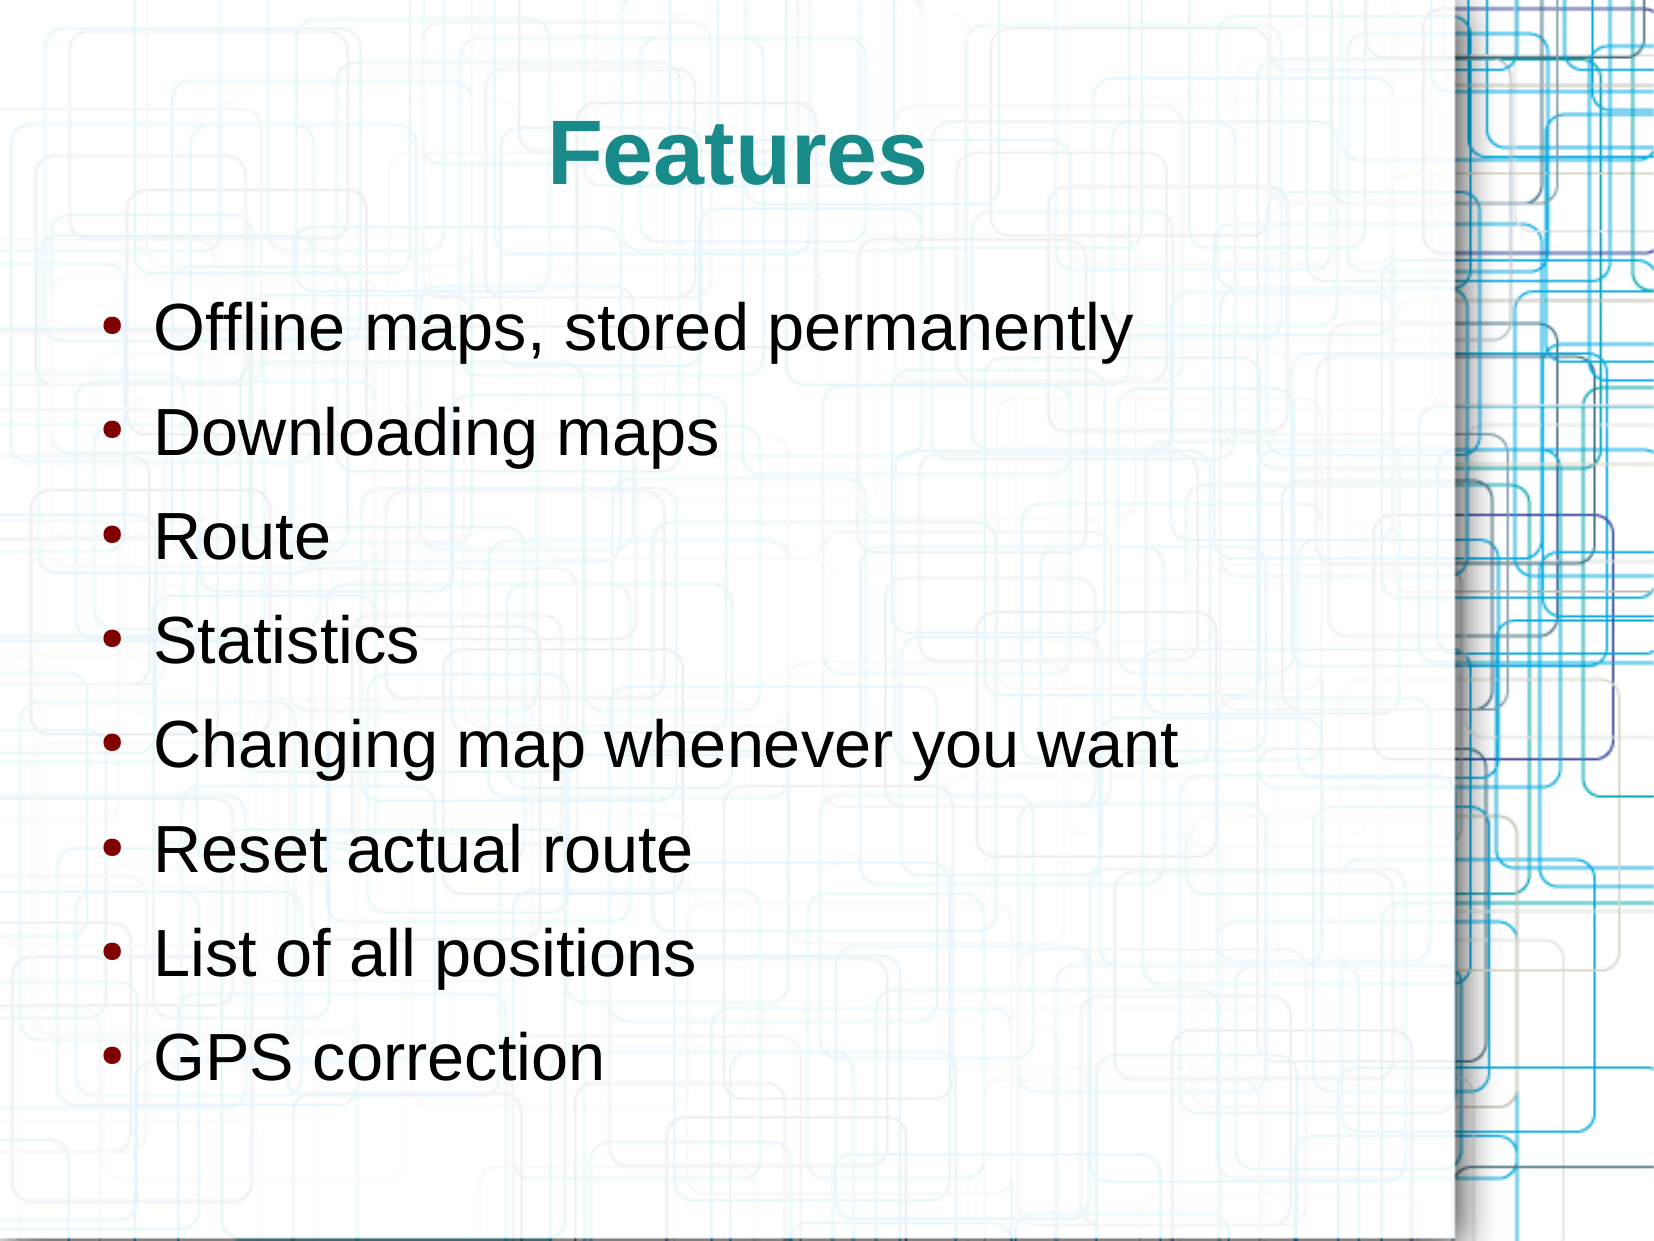

# Features
Offline maps, stored permanently
Downloading maps
Route
Statistics
Changing map whenever you want
Reset actual route
List of all positions
GPS correction